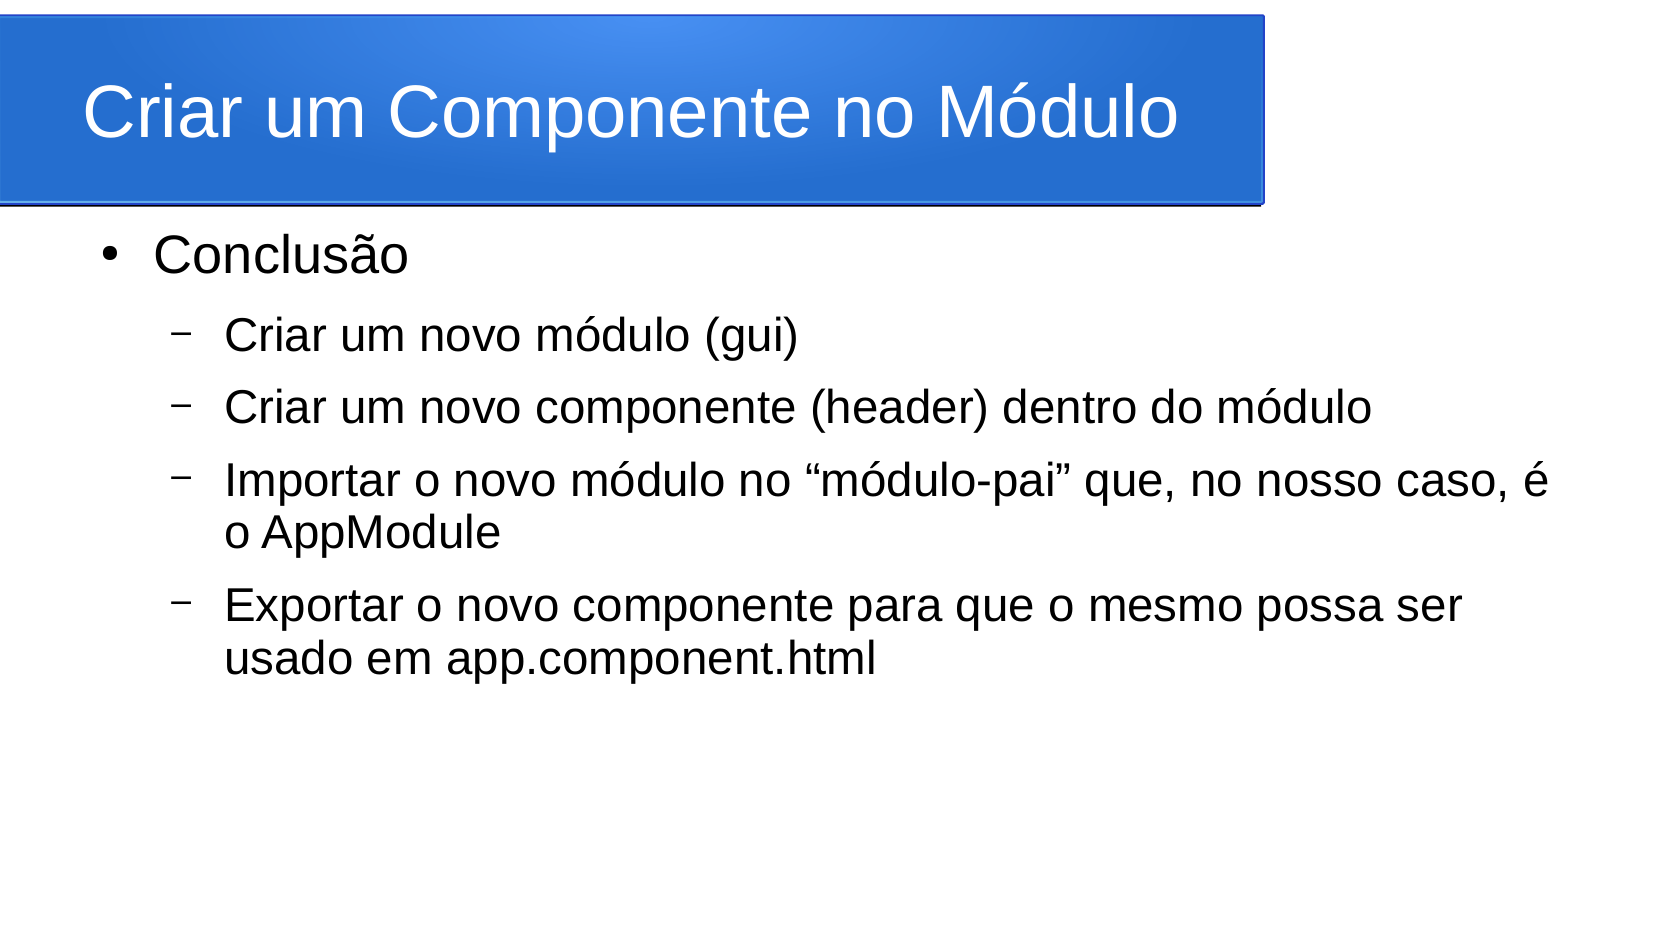

# Criar um Componente no Módulo
Conclusão
Criar um novo módulo (gui)
Criar um novo componente (header) dentro do módulo
Importar o novo módulo no “módulo-pai” que, no nosso caso, é o AppModule
Exportar o novo componente para que o mesmo possa ser usado em app.component.html